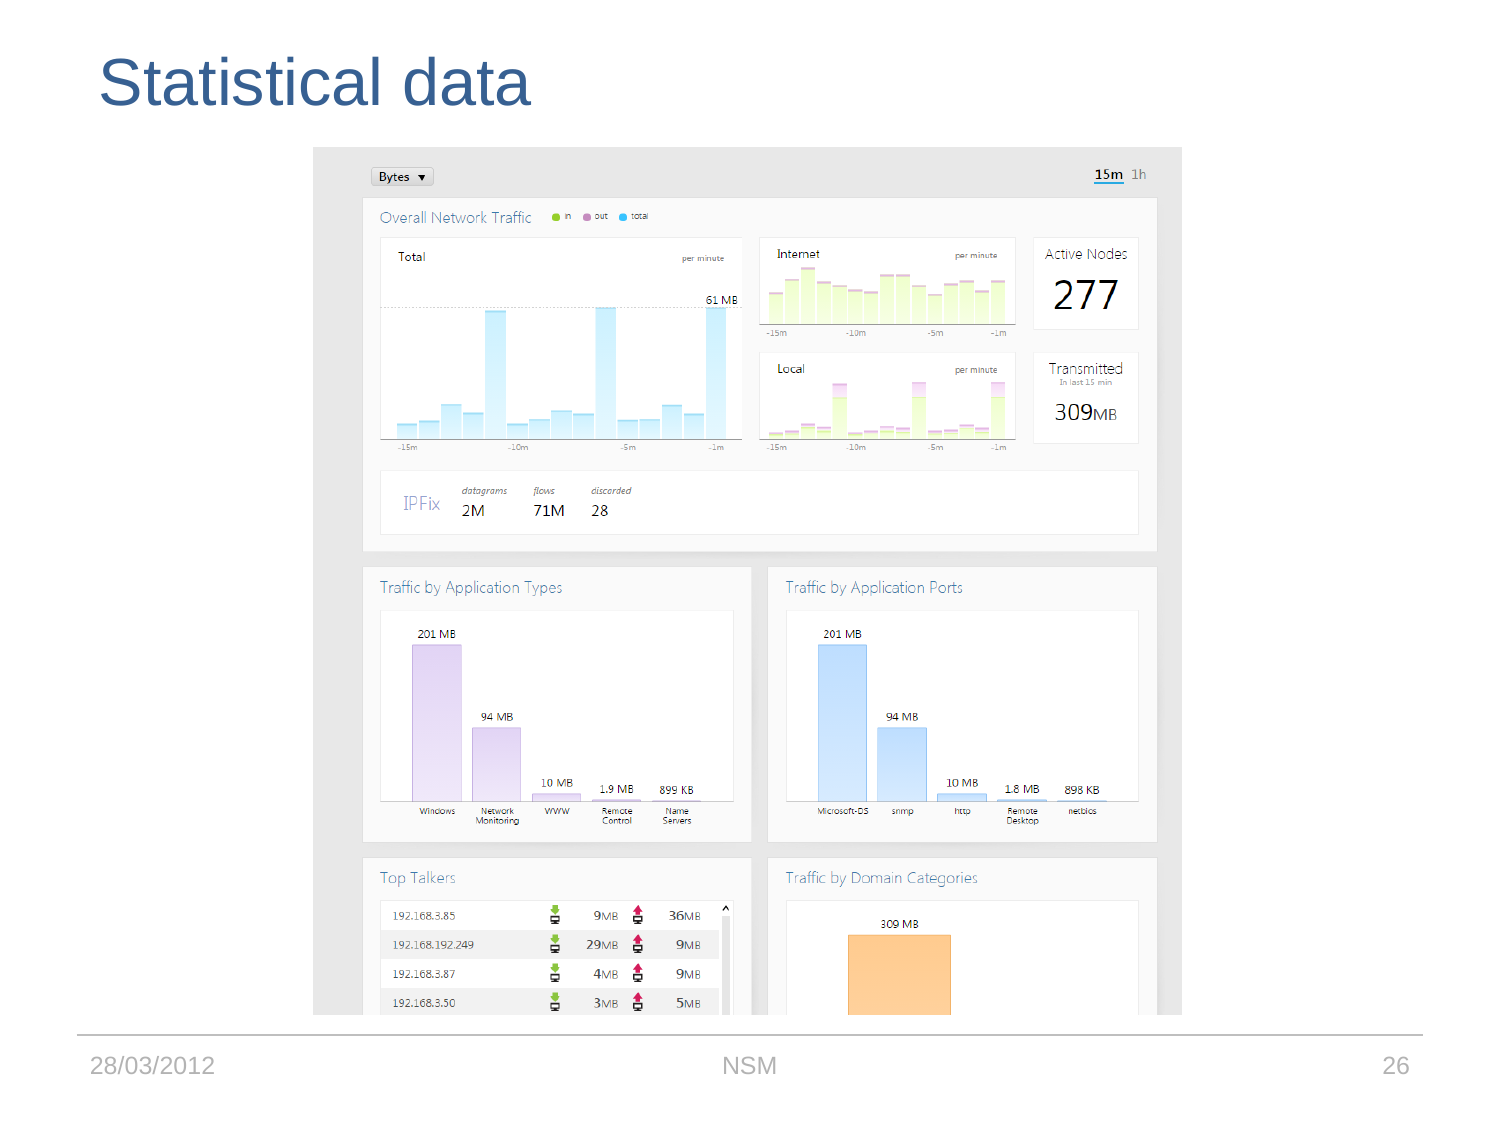

# Statistical data
Date
Your footer here
26